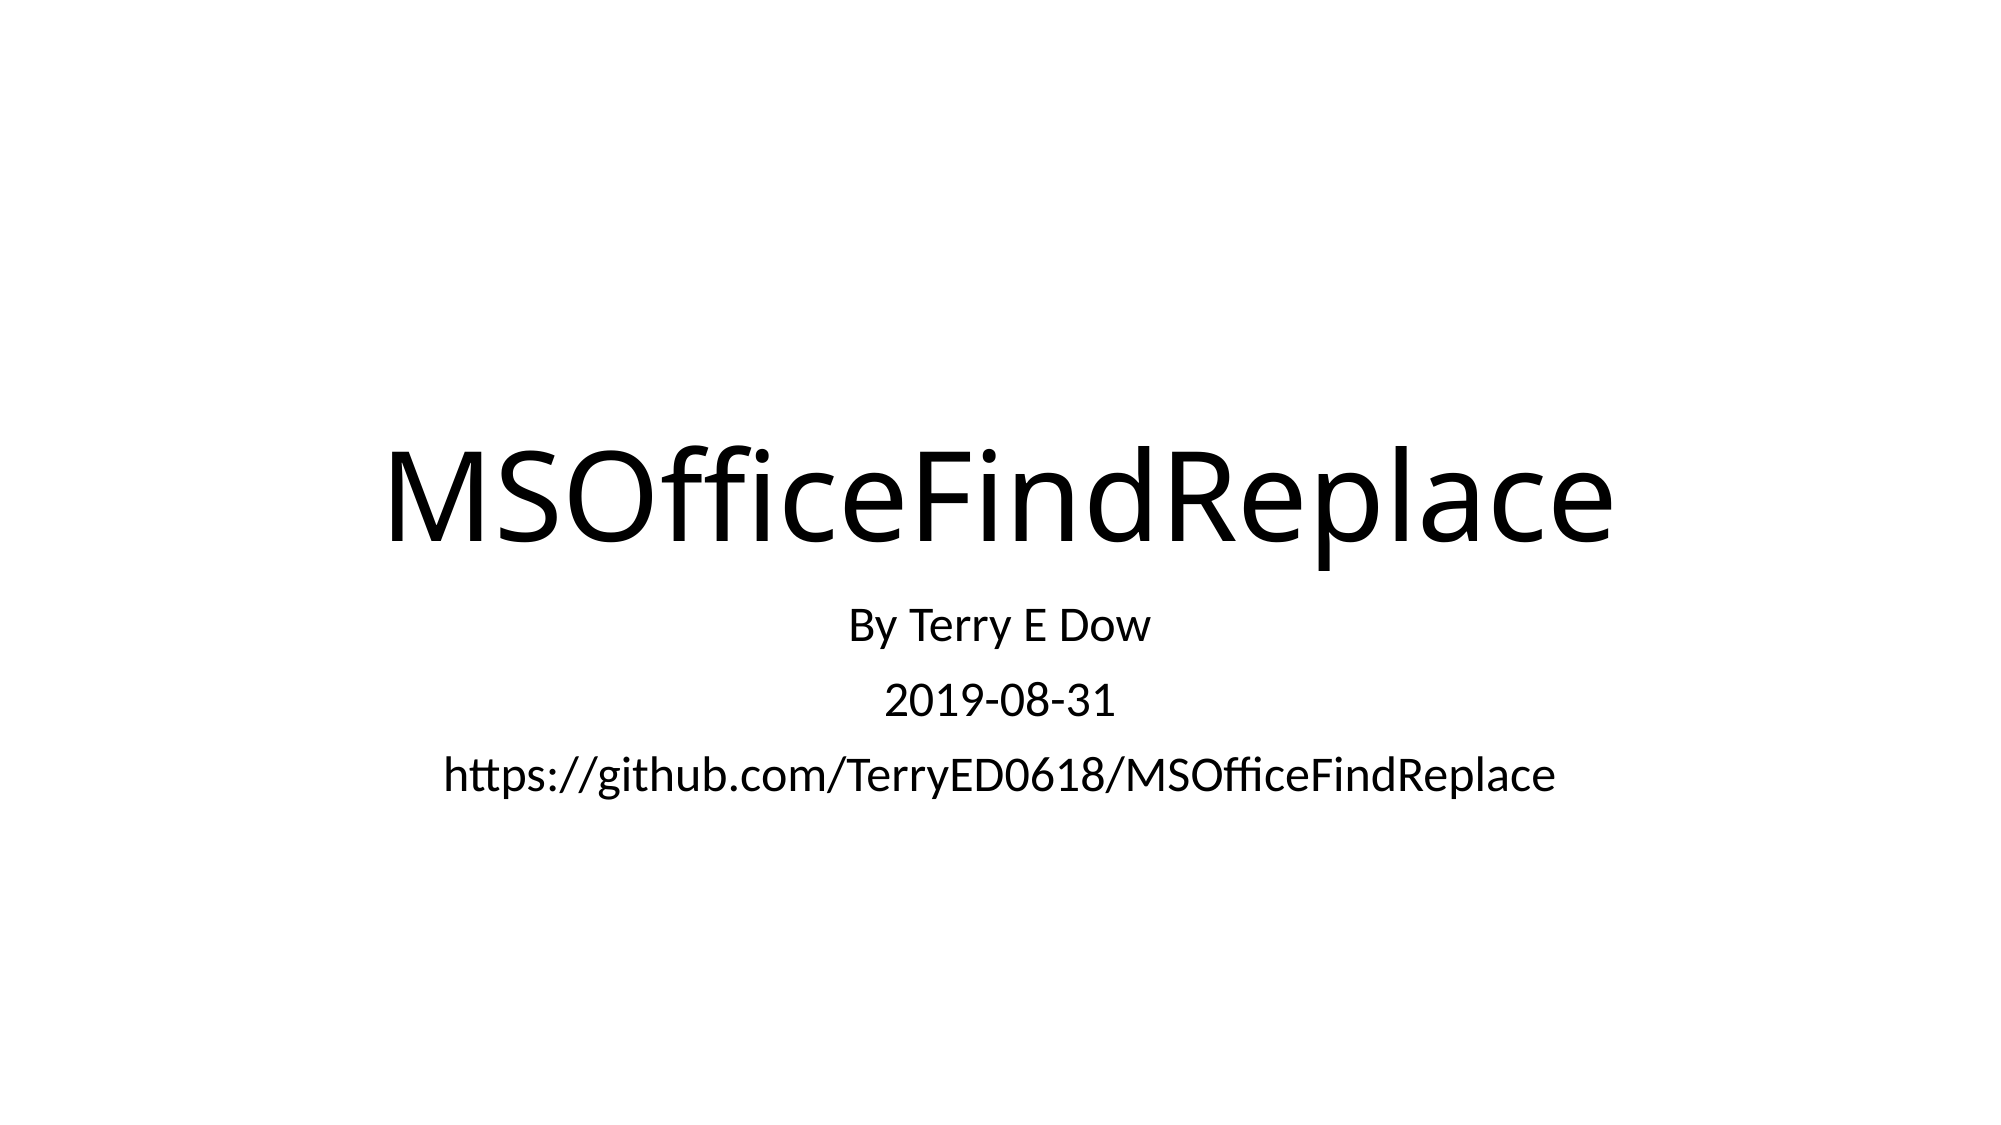

# MSOfficeFindReplace
By Terry E Dow
2019-08-31
https://github.com/TerryED0618/MSOfficeFindReplace